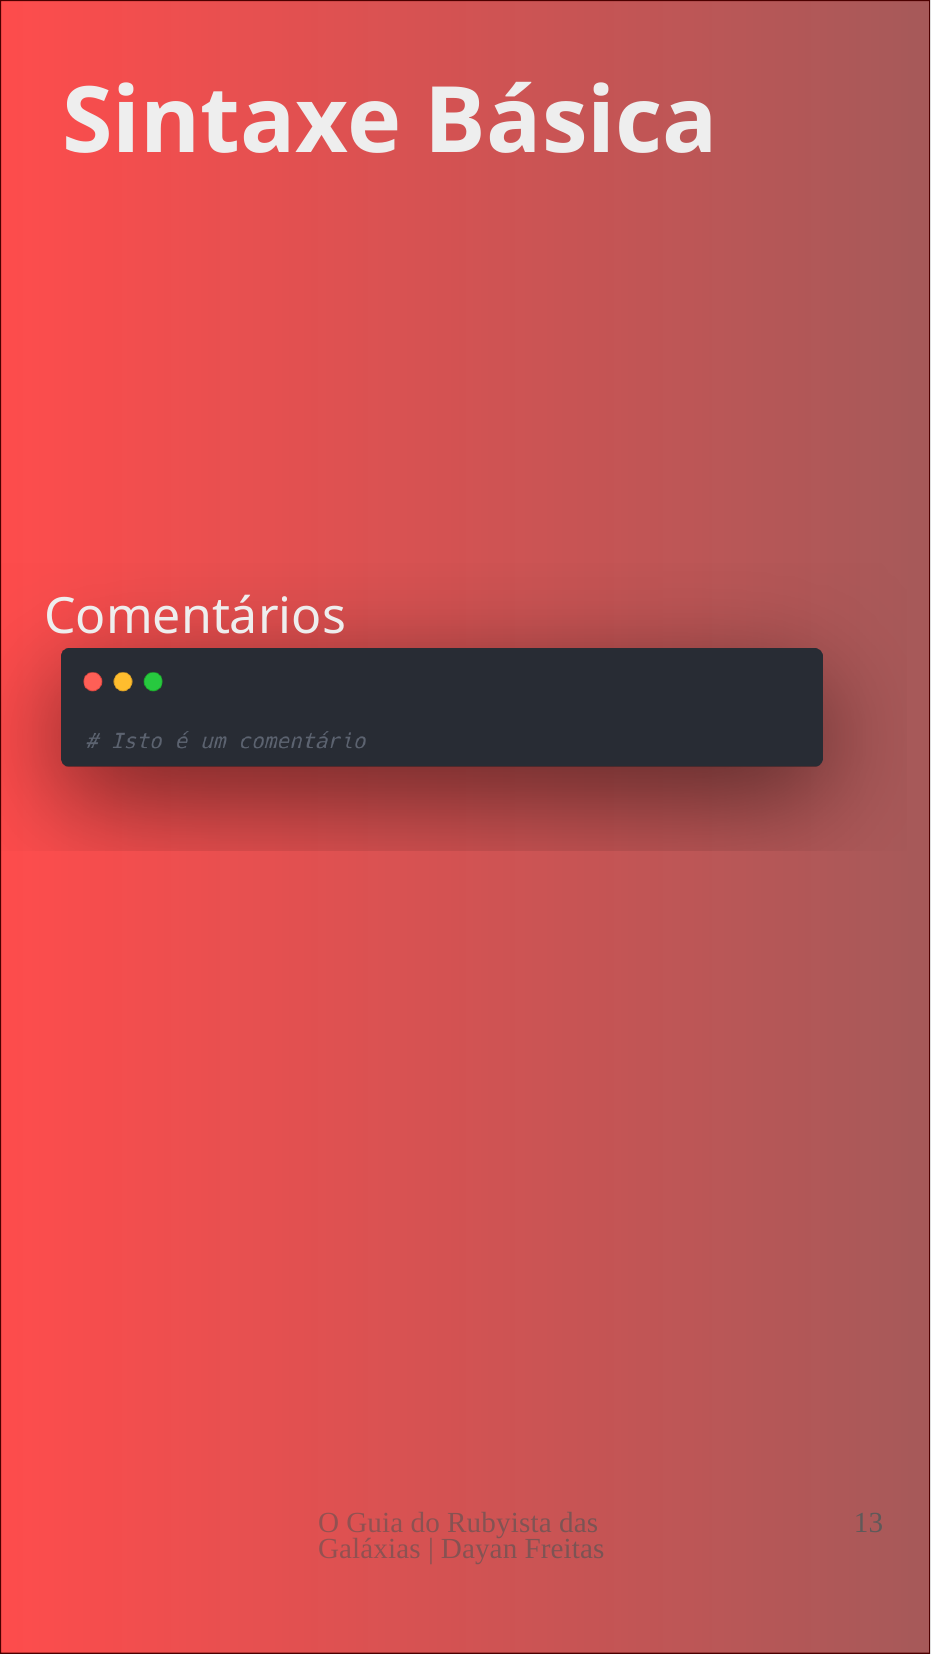

Sintaxe Básica
Comentários
O Guia do Rubyista das Galáxias | Dayan Freitas
13